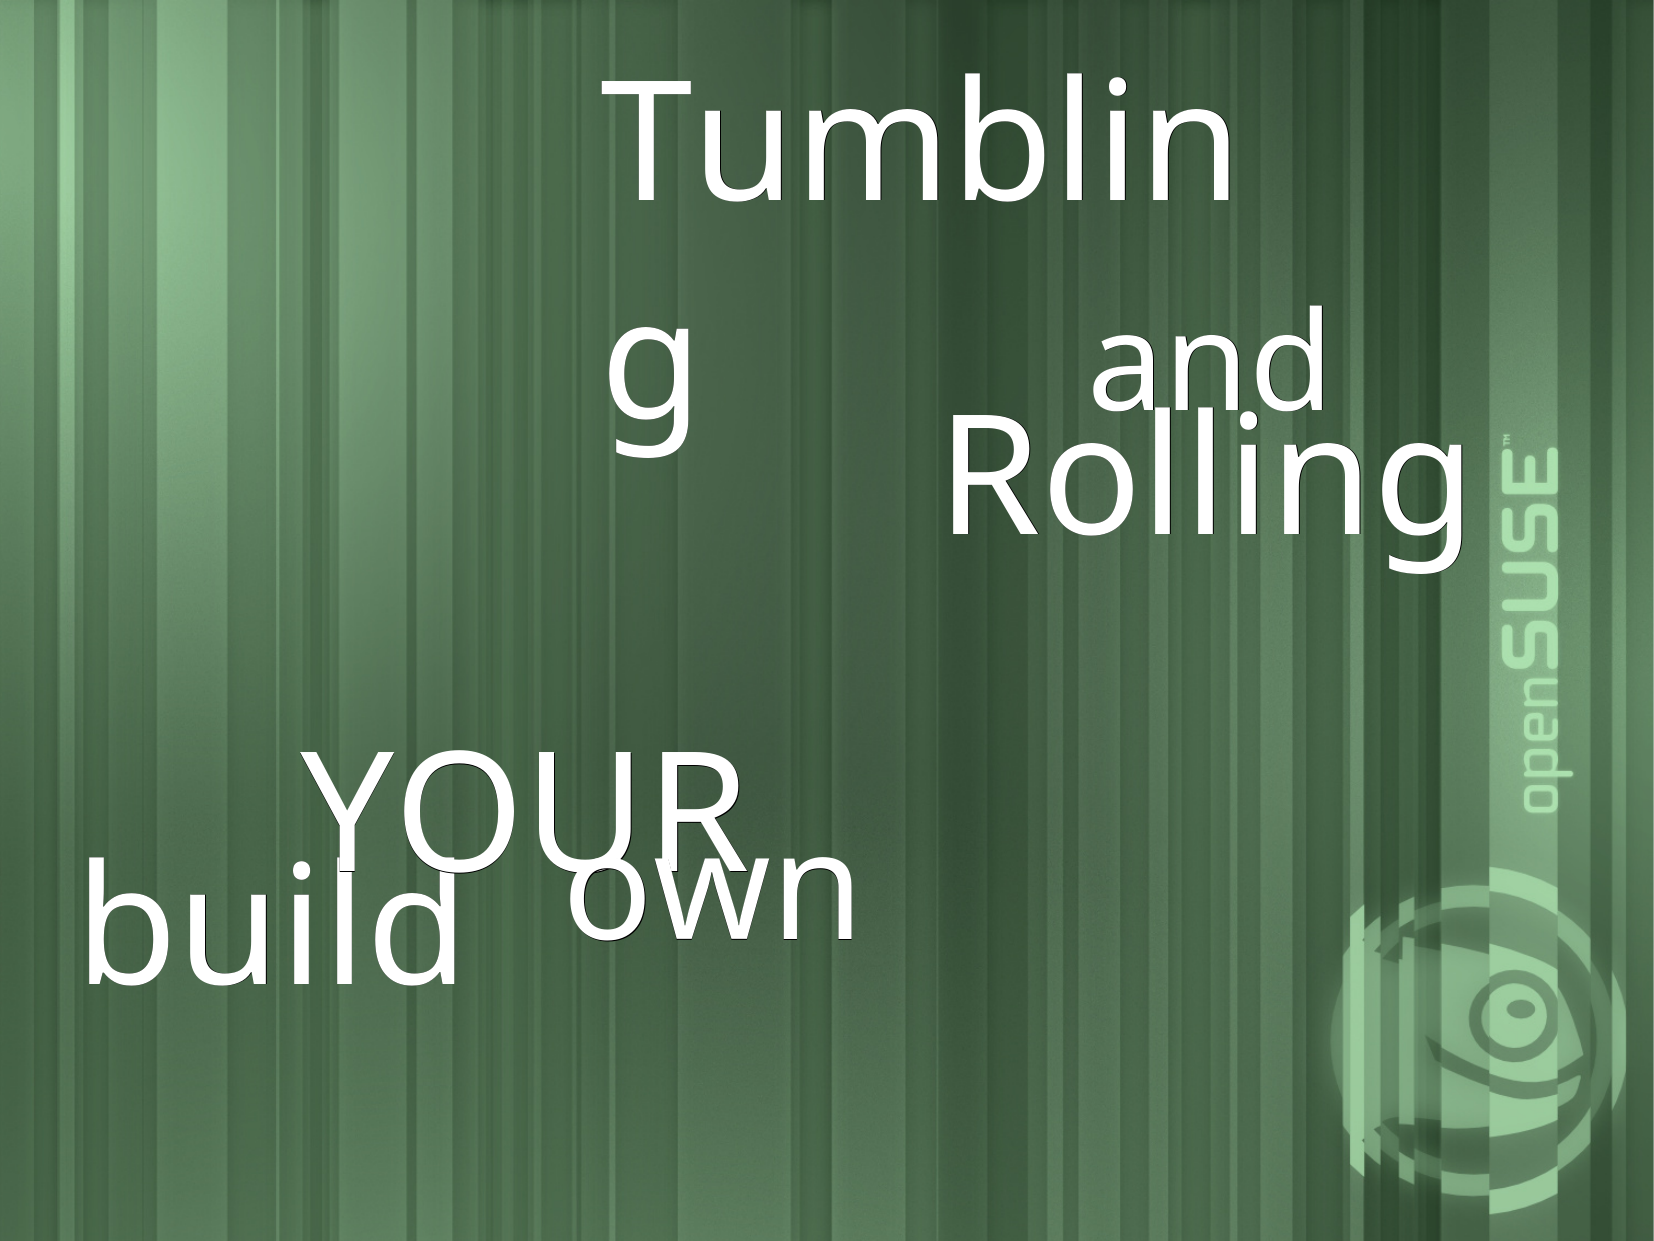

# Tumbling
and
Rolling
YOUR
own
build